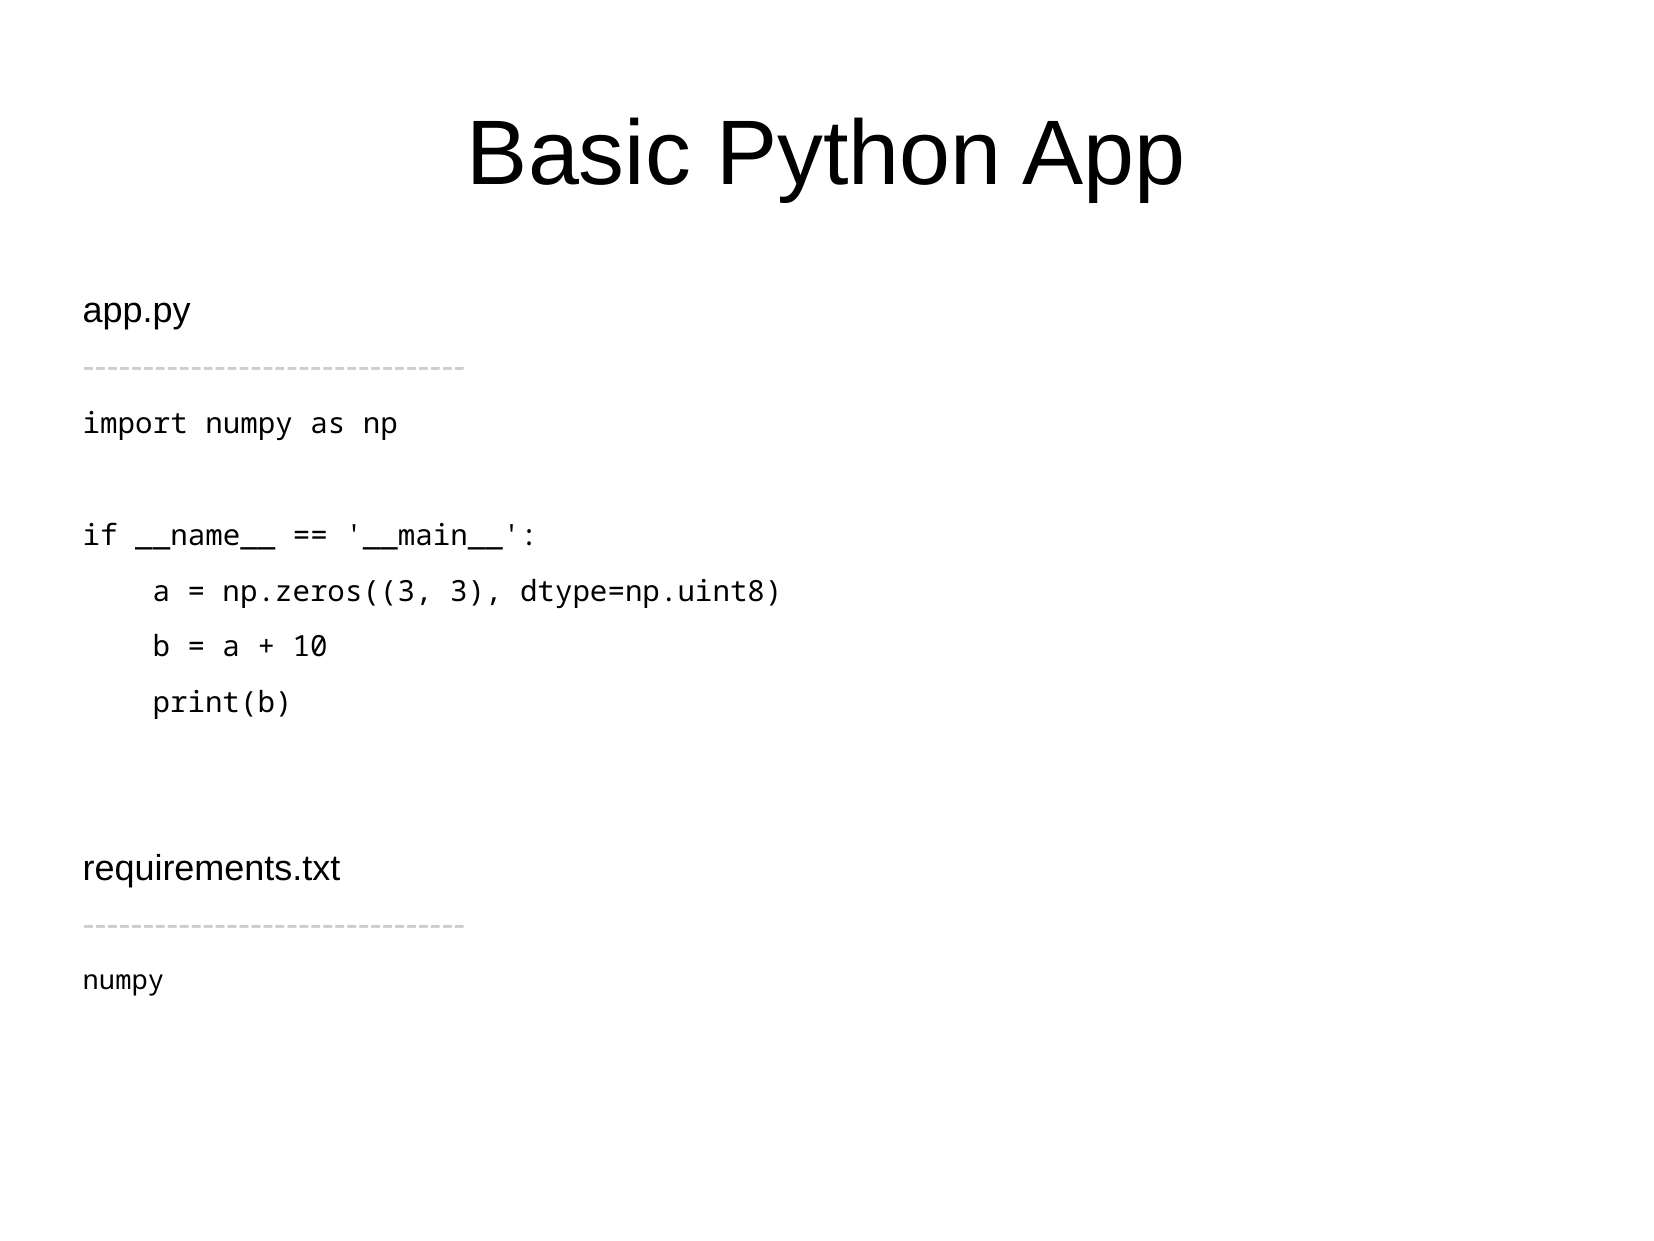

# Basic Python App
app.py
--------------------------------
import numpy as np
if __name__ == '__main__':
 a = np.zeros((3, 3), dtype=np.uint8)
 b = a + 10
 print(b)
requirements.txt
--------------------------------
numpy